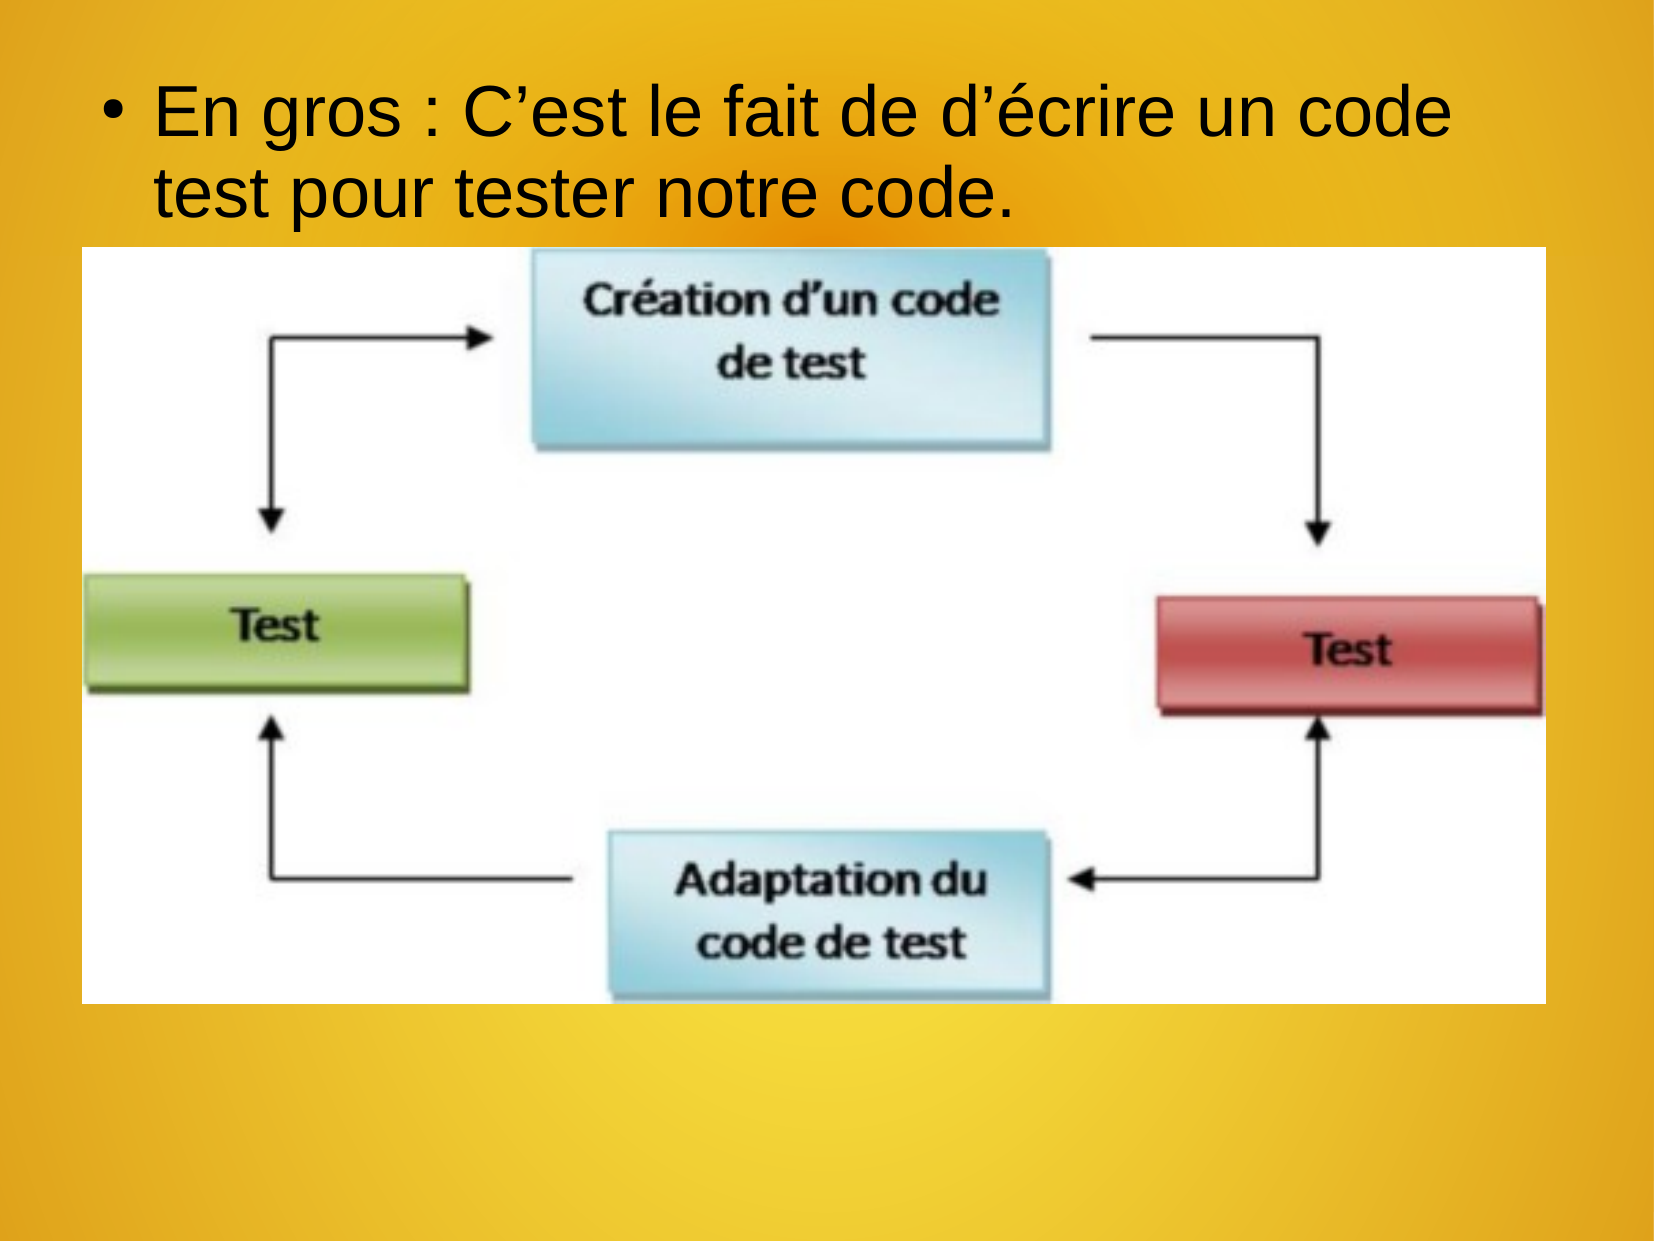

# En gros : C’est le fait de d’écrire un code test pour tester notre code.